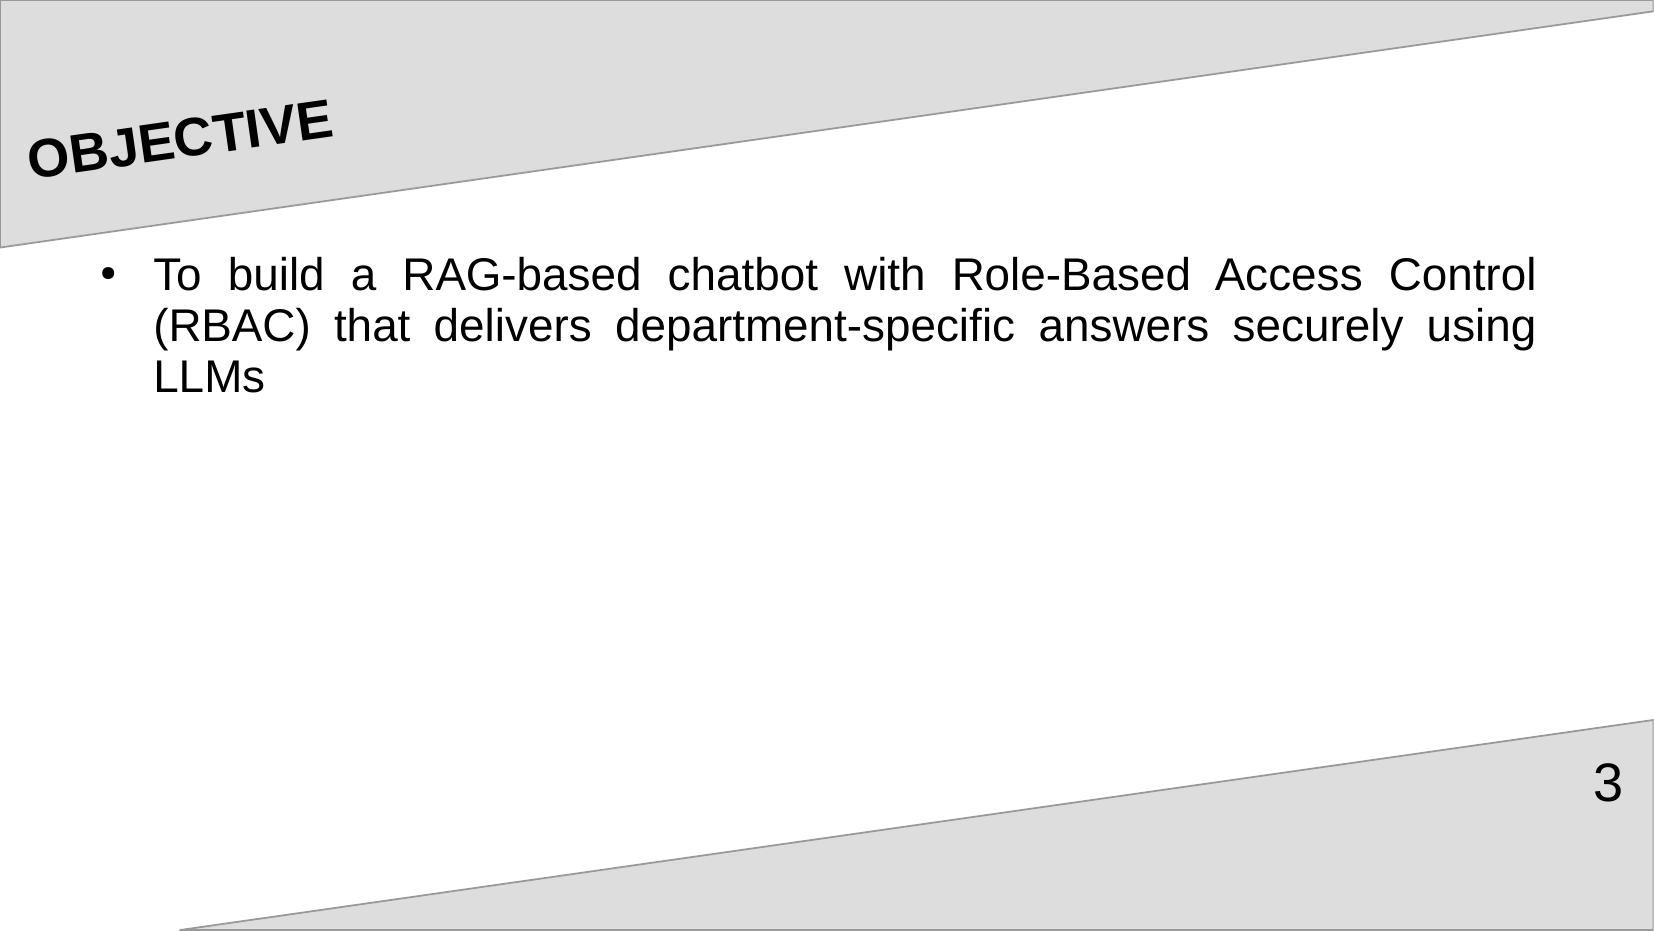

# OBJECTIVE
To build a RAG-based chatbot with Role-Based Access Control (RBAC) that delivers department-specific answers securely using LLMs
3